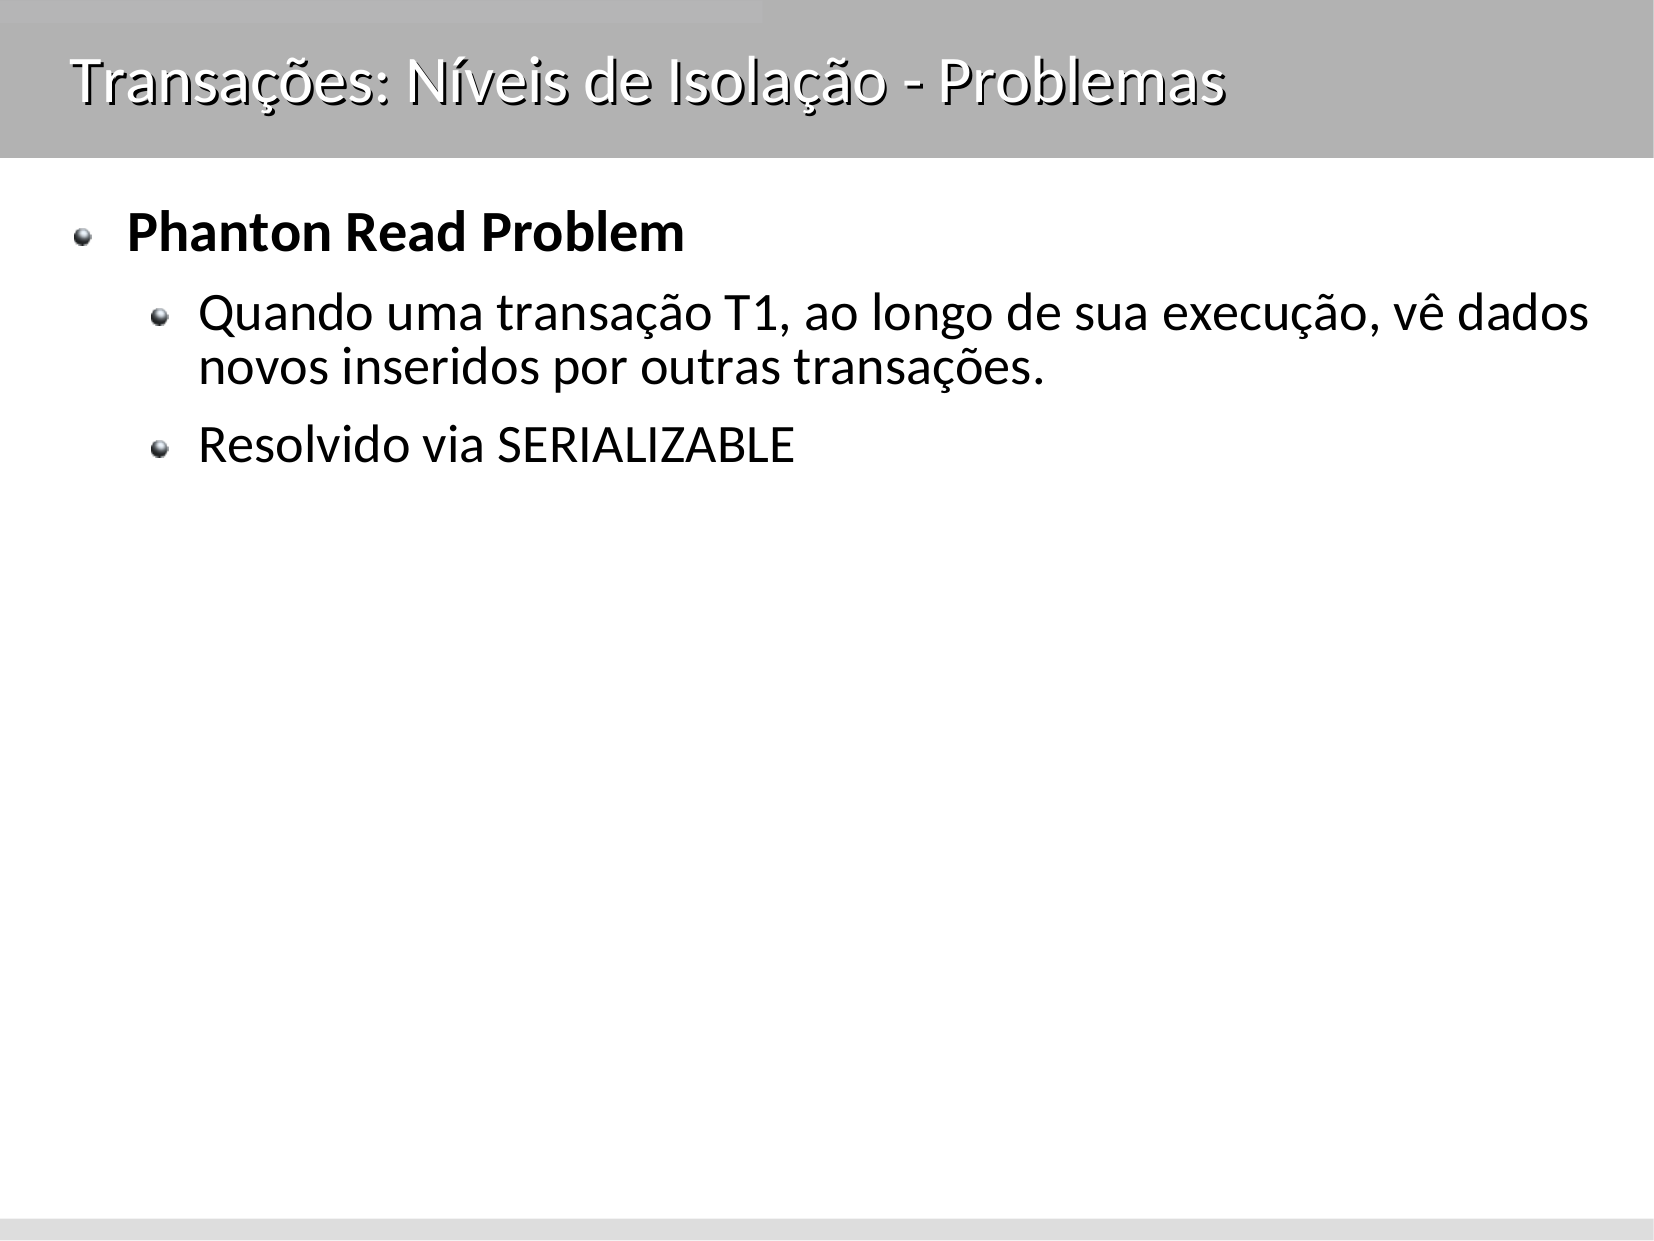

# Transações: Níveis de Isolação - Problemas
Phanton Read Problem
Quando uma transação T1, ao longo de sua execução, vê dados novos inseridos por outras transações.
Resolvido via SERIALIZABLE